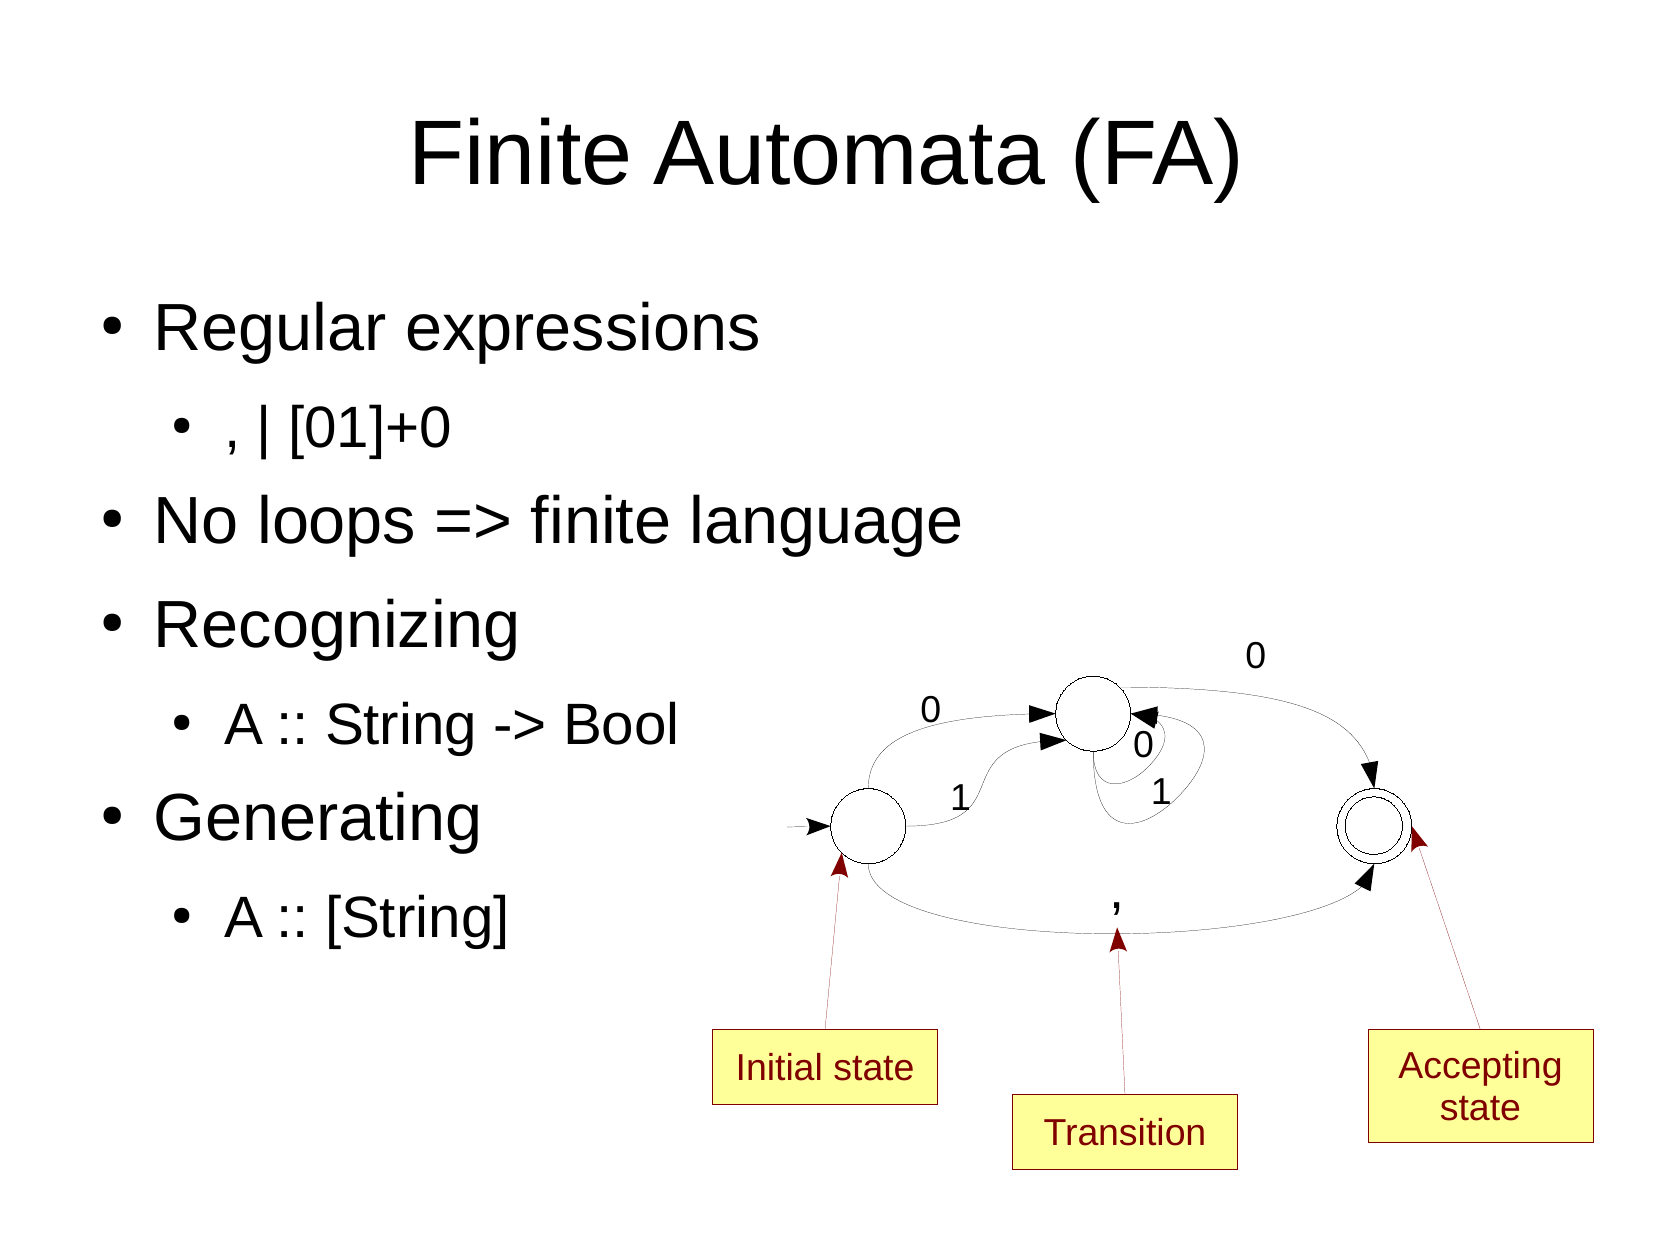

# Finite Automata (FA)
Regular expressions
, | [01]+0
No loops => finite language
Recognizing
A :: String -> Bool
Generating
A :: [String]
0
0
0
1
1
,
Accepting
state
Initial state
Transition